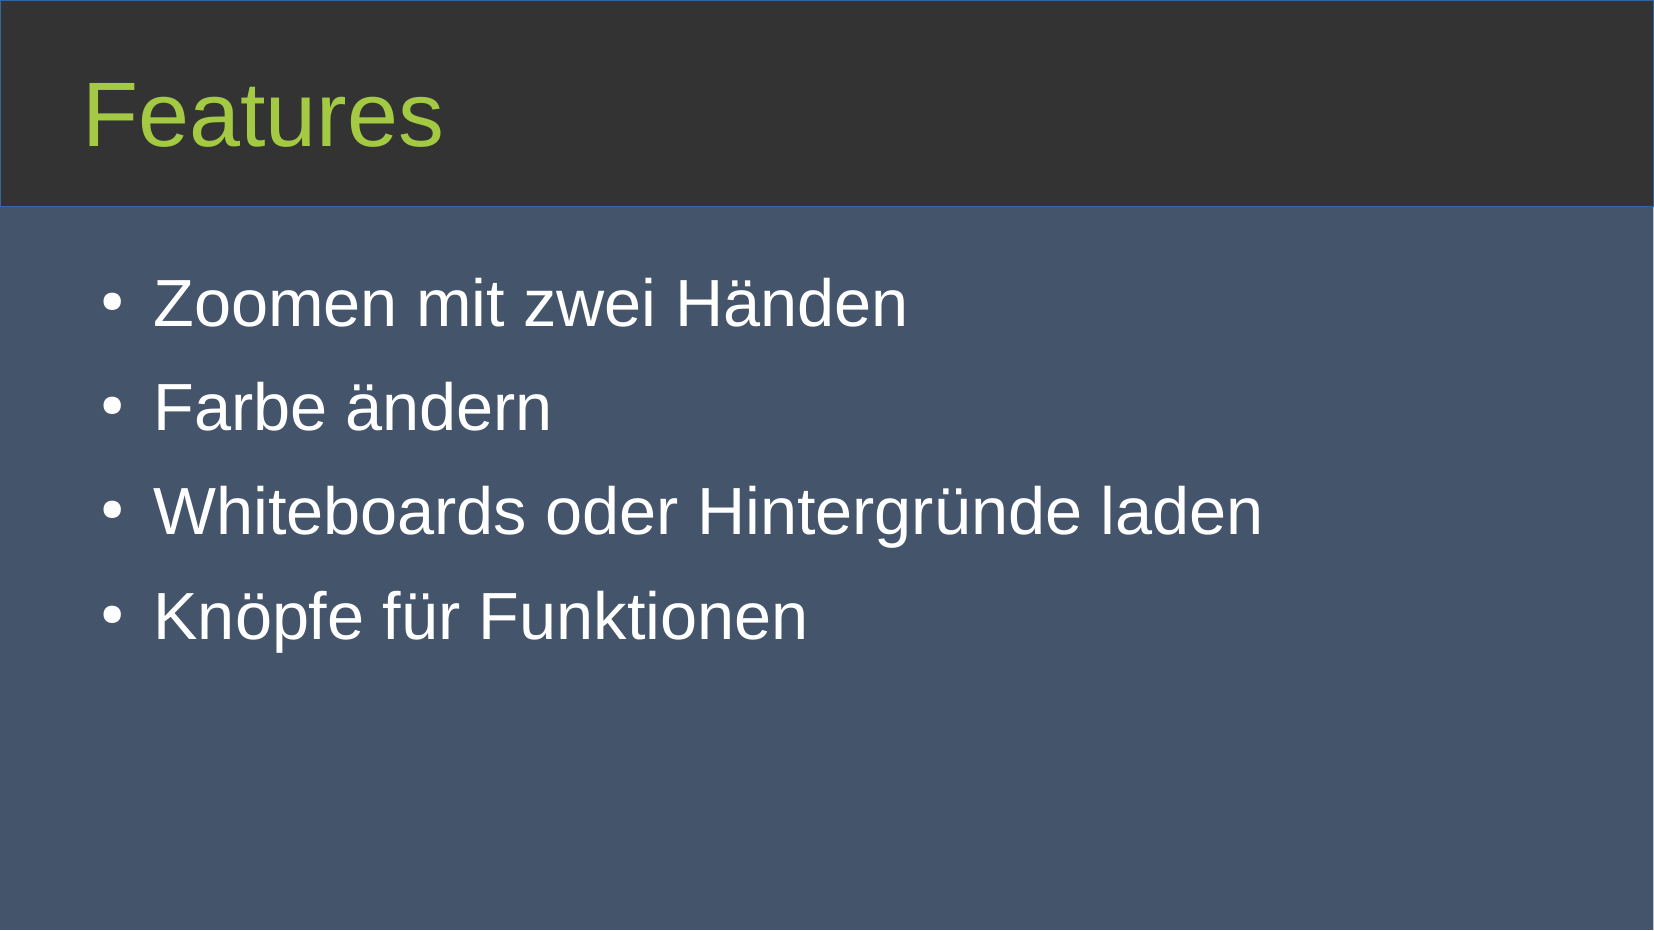

# Features
Zoomen mit zwei Händen
Farbe ändern
Whiteboards oder Hintergründe laden
Knöpfe für Funktionen